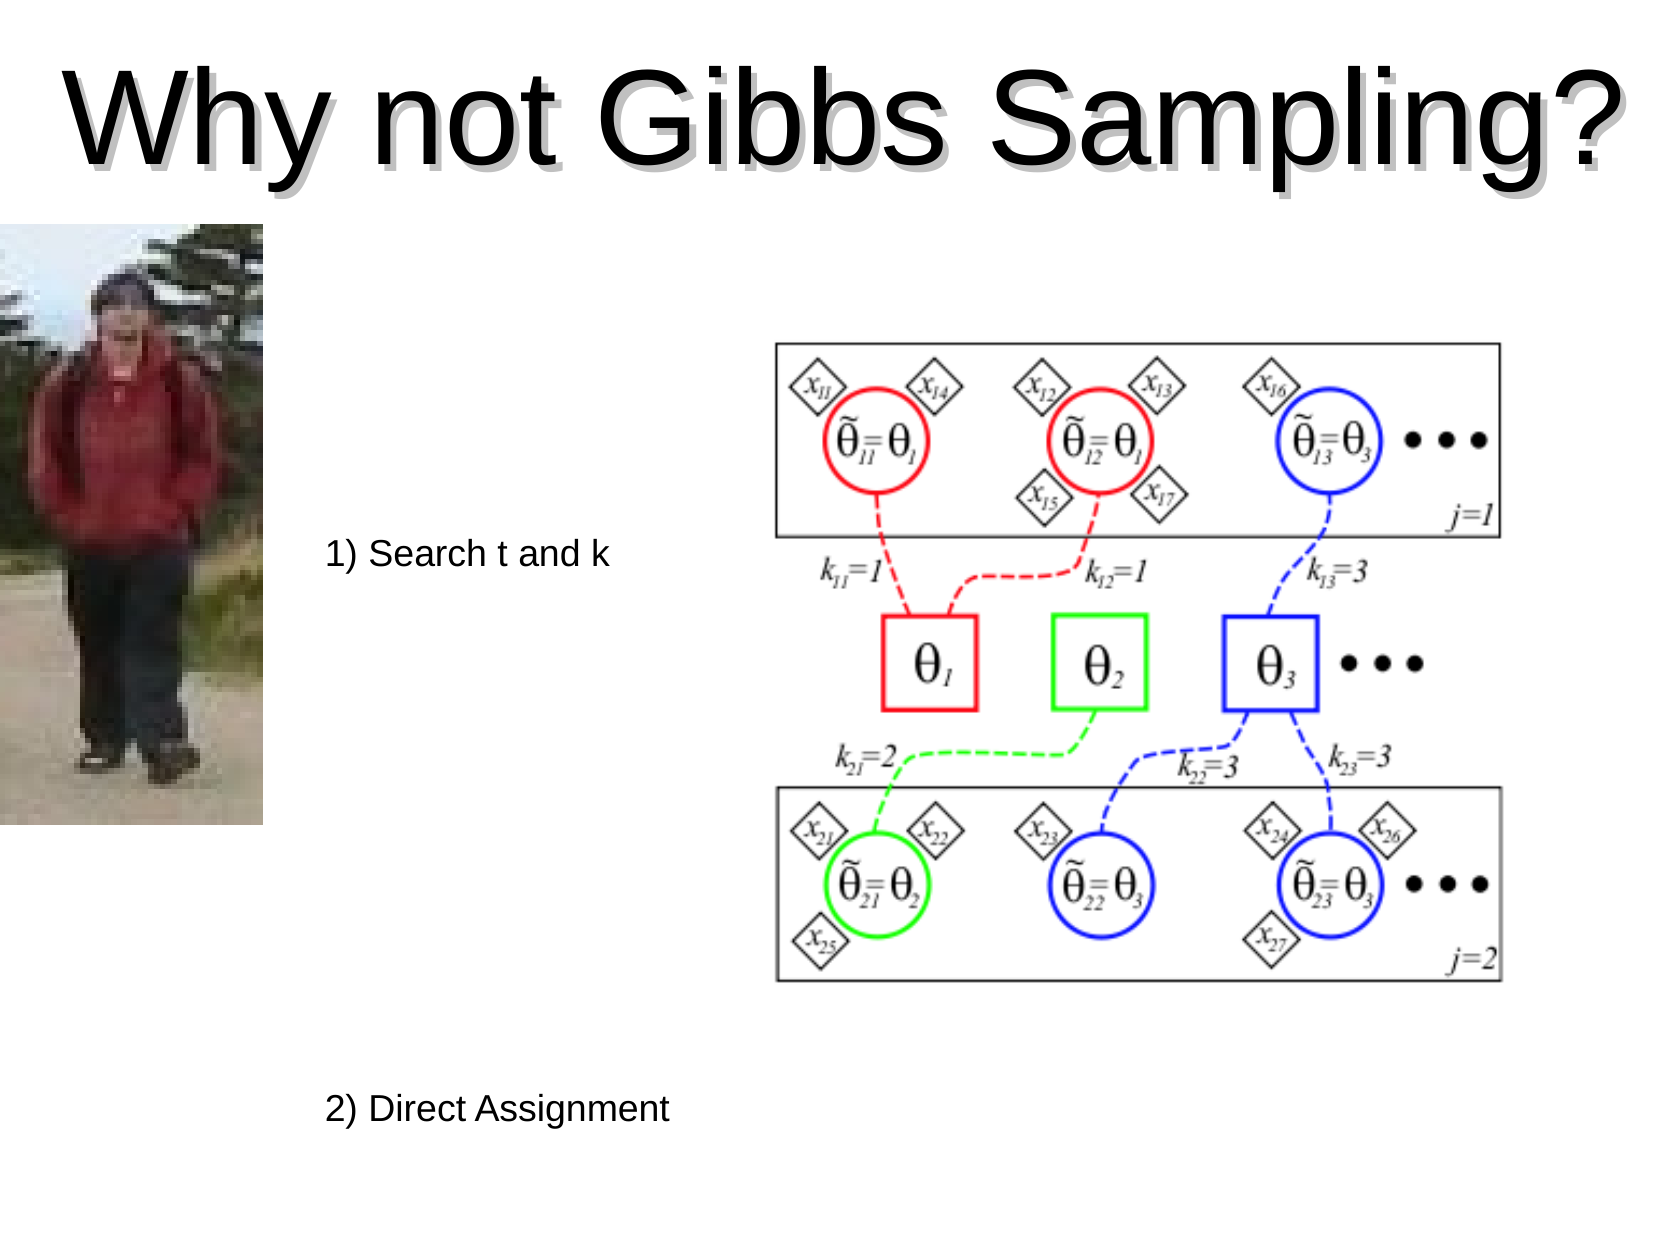

Why not Gibbs Sampling?
1) Search t and k
2) Direct Assignment